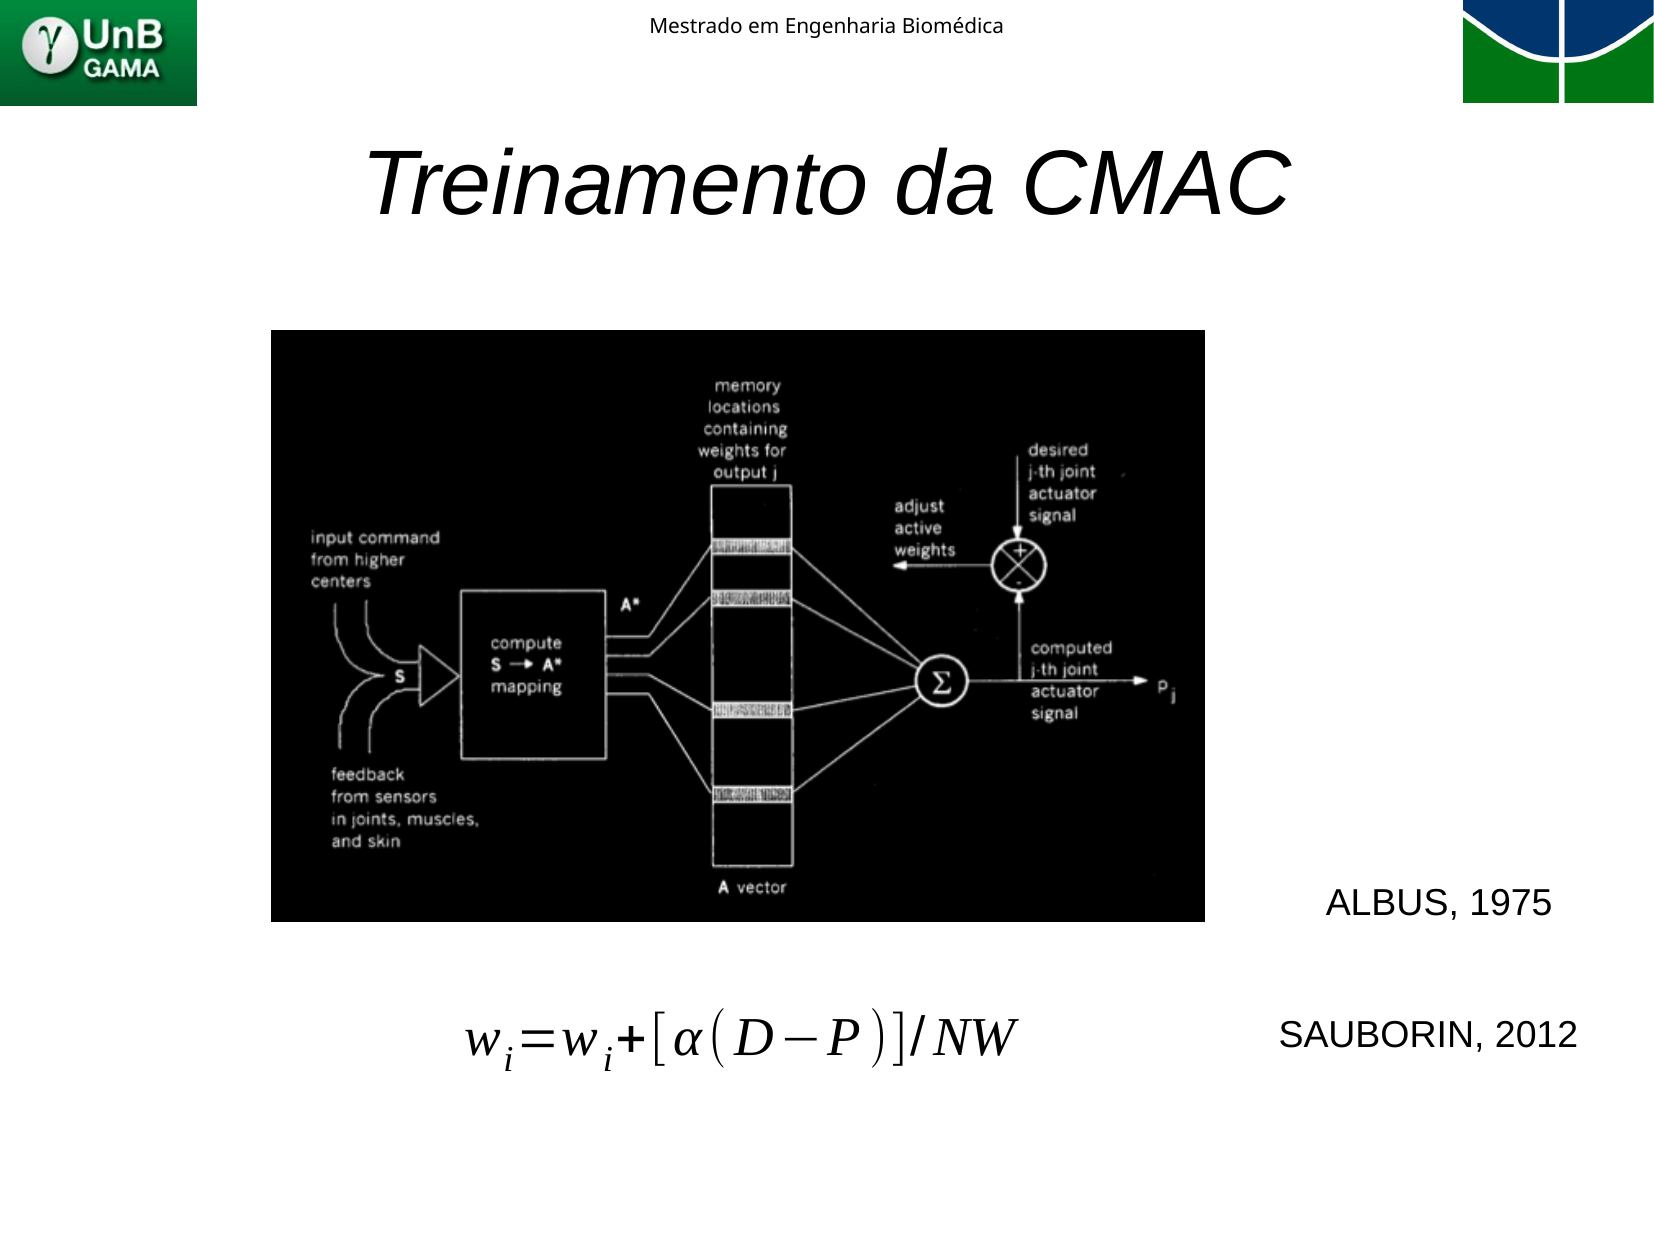

# Treinamento da CMAC
ALBUS, 1975
SAUBORIN, 2012